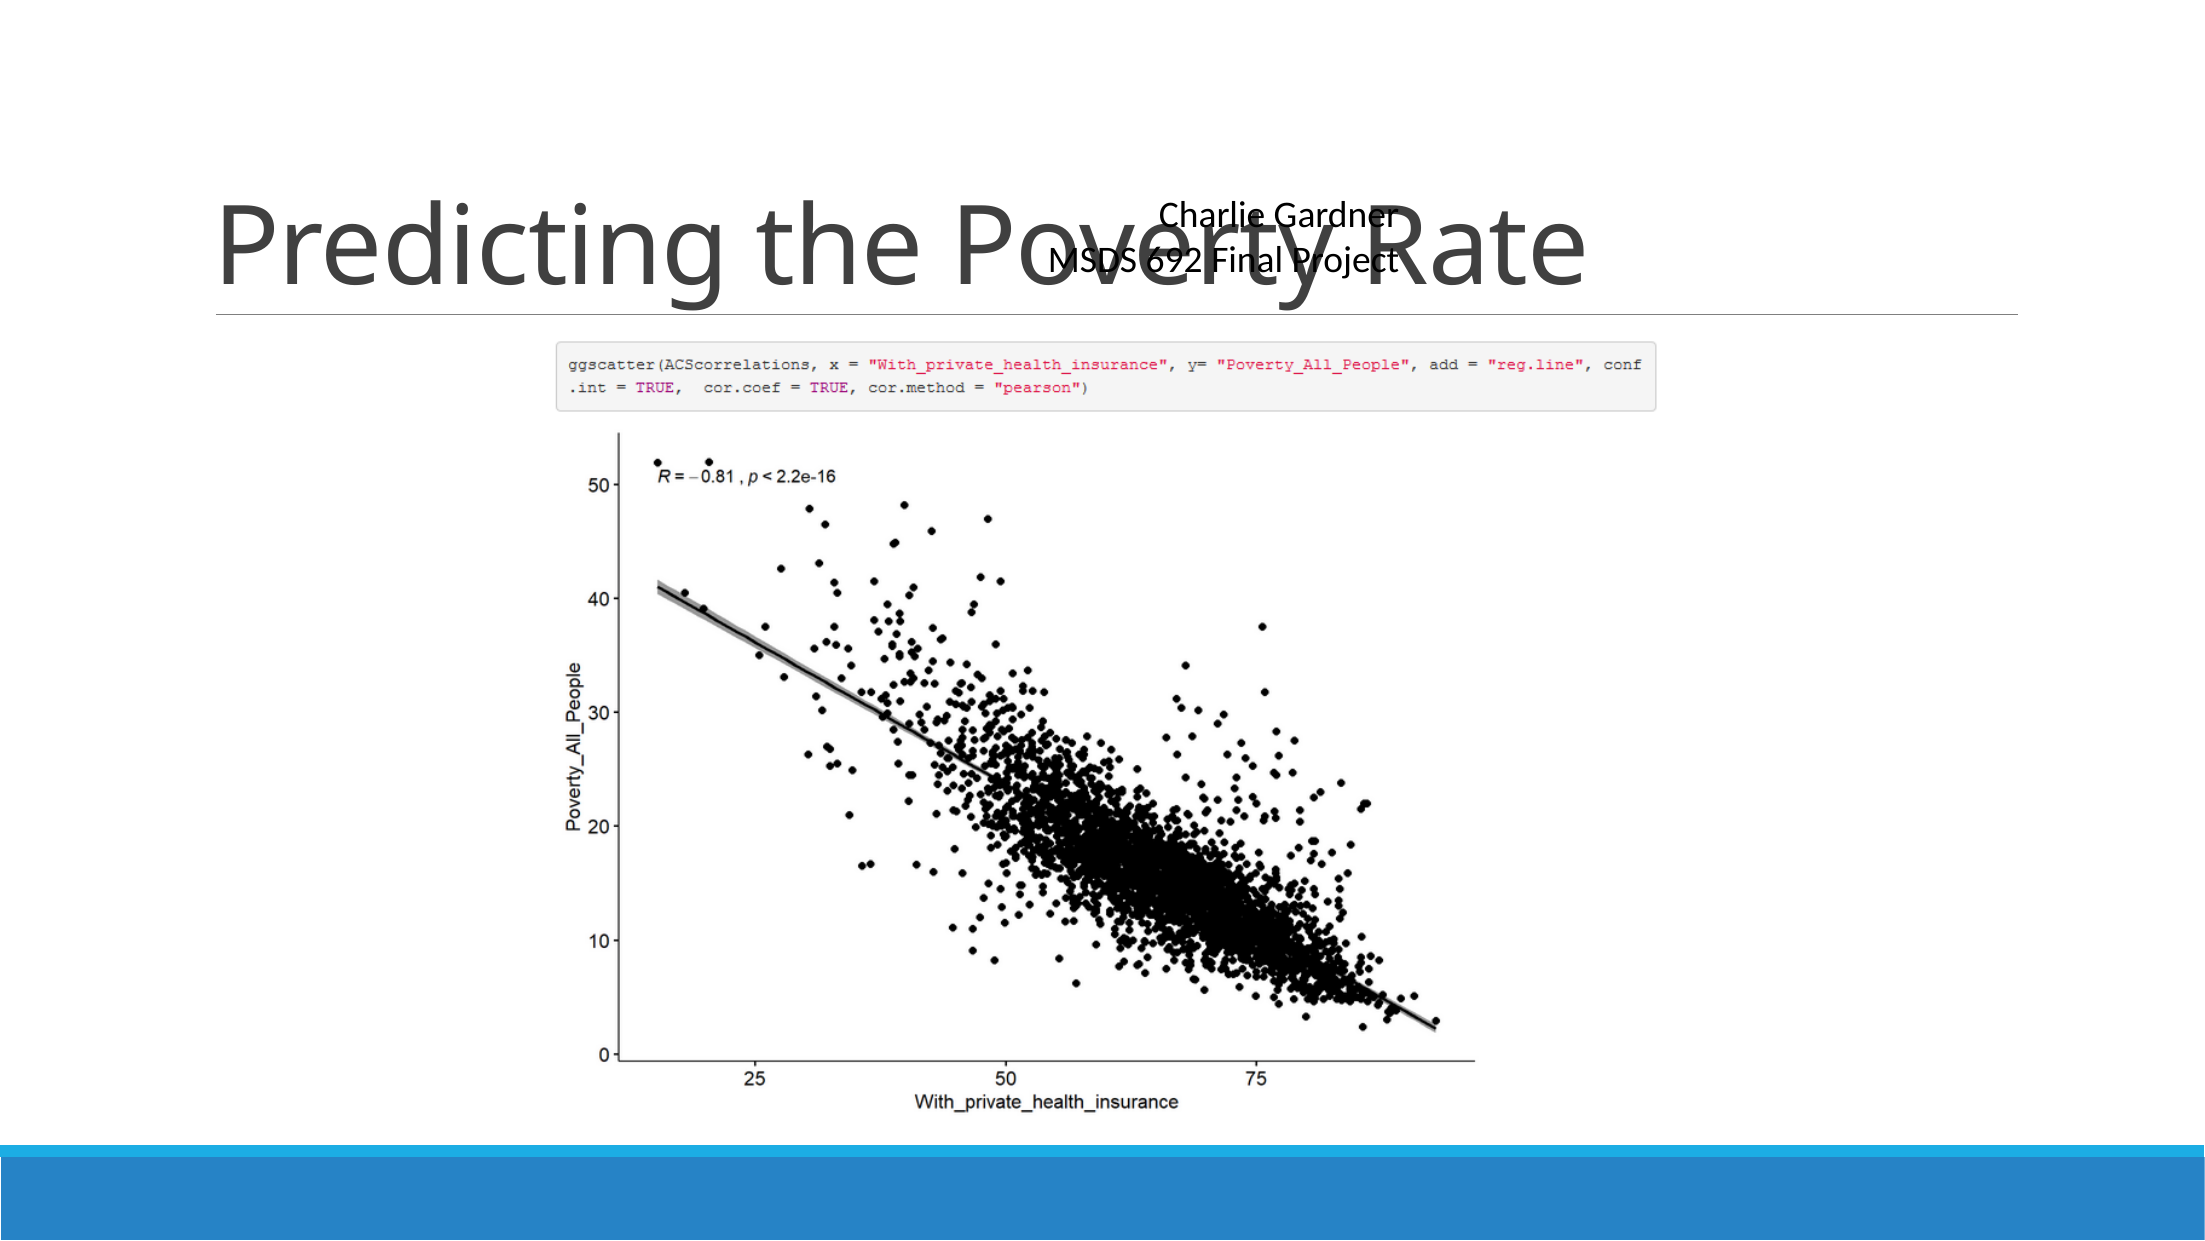

# Predicting the Poverty Rate
Charlie Gardner
MSDS 692 Final Project